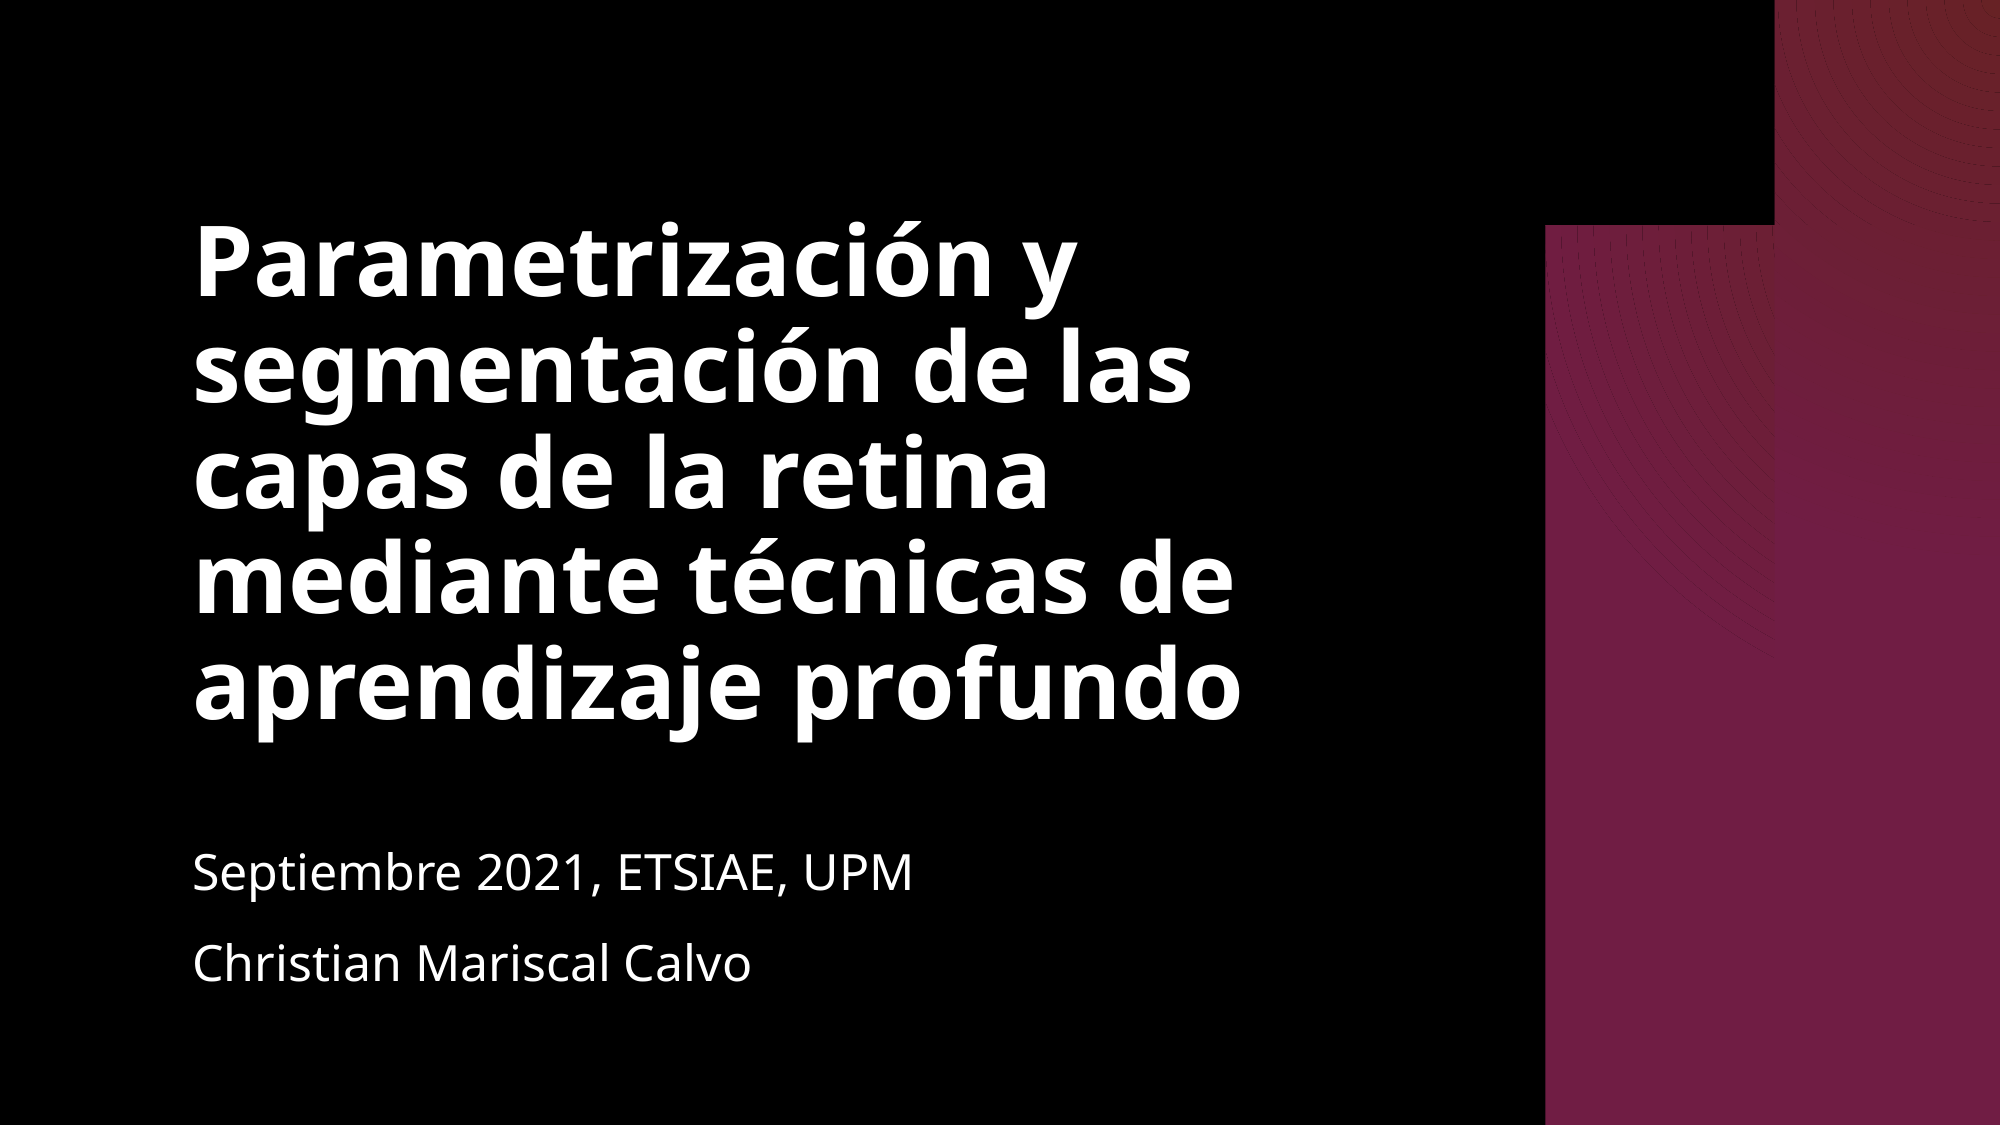

# Parametrización y segmentación de las capas de la retina mediante técnicas de aprendizaje profundo
Septiembre 2021, ETSIAE, UPM
Christian Mariscal Calvo